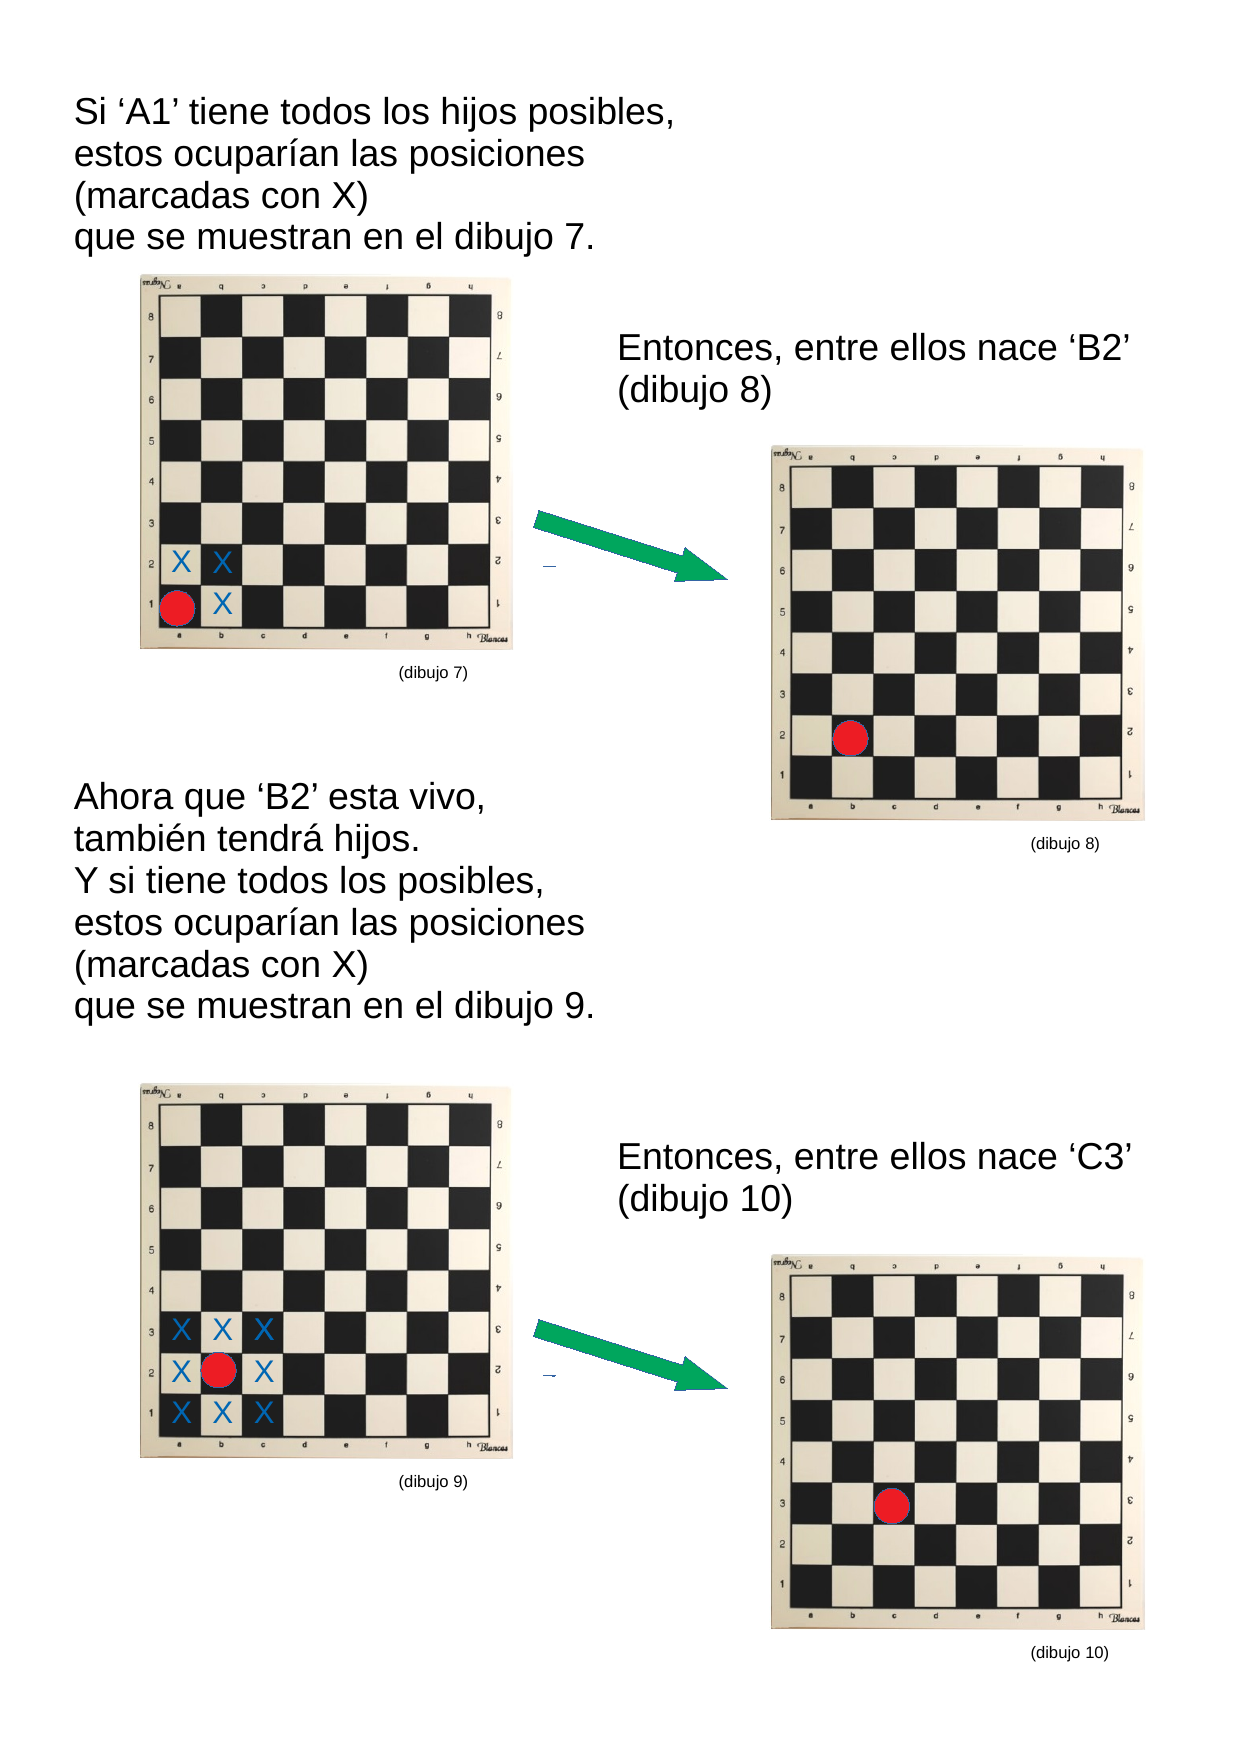

Si ‘A1’ tiene todos los hijos posibles,
estos ocuparían las posiciones (marcadas con X)
que se muestran en el dibujo 7.
Entonces, entre ellos nace ‘B2’
(dibujo 8)
X
X
X
(dibujo 7)
Ahora que ‘B2’ esta vivo,
también tendrá hijos.
Y si tiene todos los posibles,
estos ocuparían las posiciones (marcadas con X)
que se muestran en el dibujo 9.
(dibujo 8)
Entonces, entre ellos nace ‘C3’
(dibujo 10)
X
X
X
X
X
X
X
X
X
(dibujo 9)
(dibujo 10)